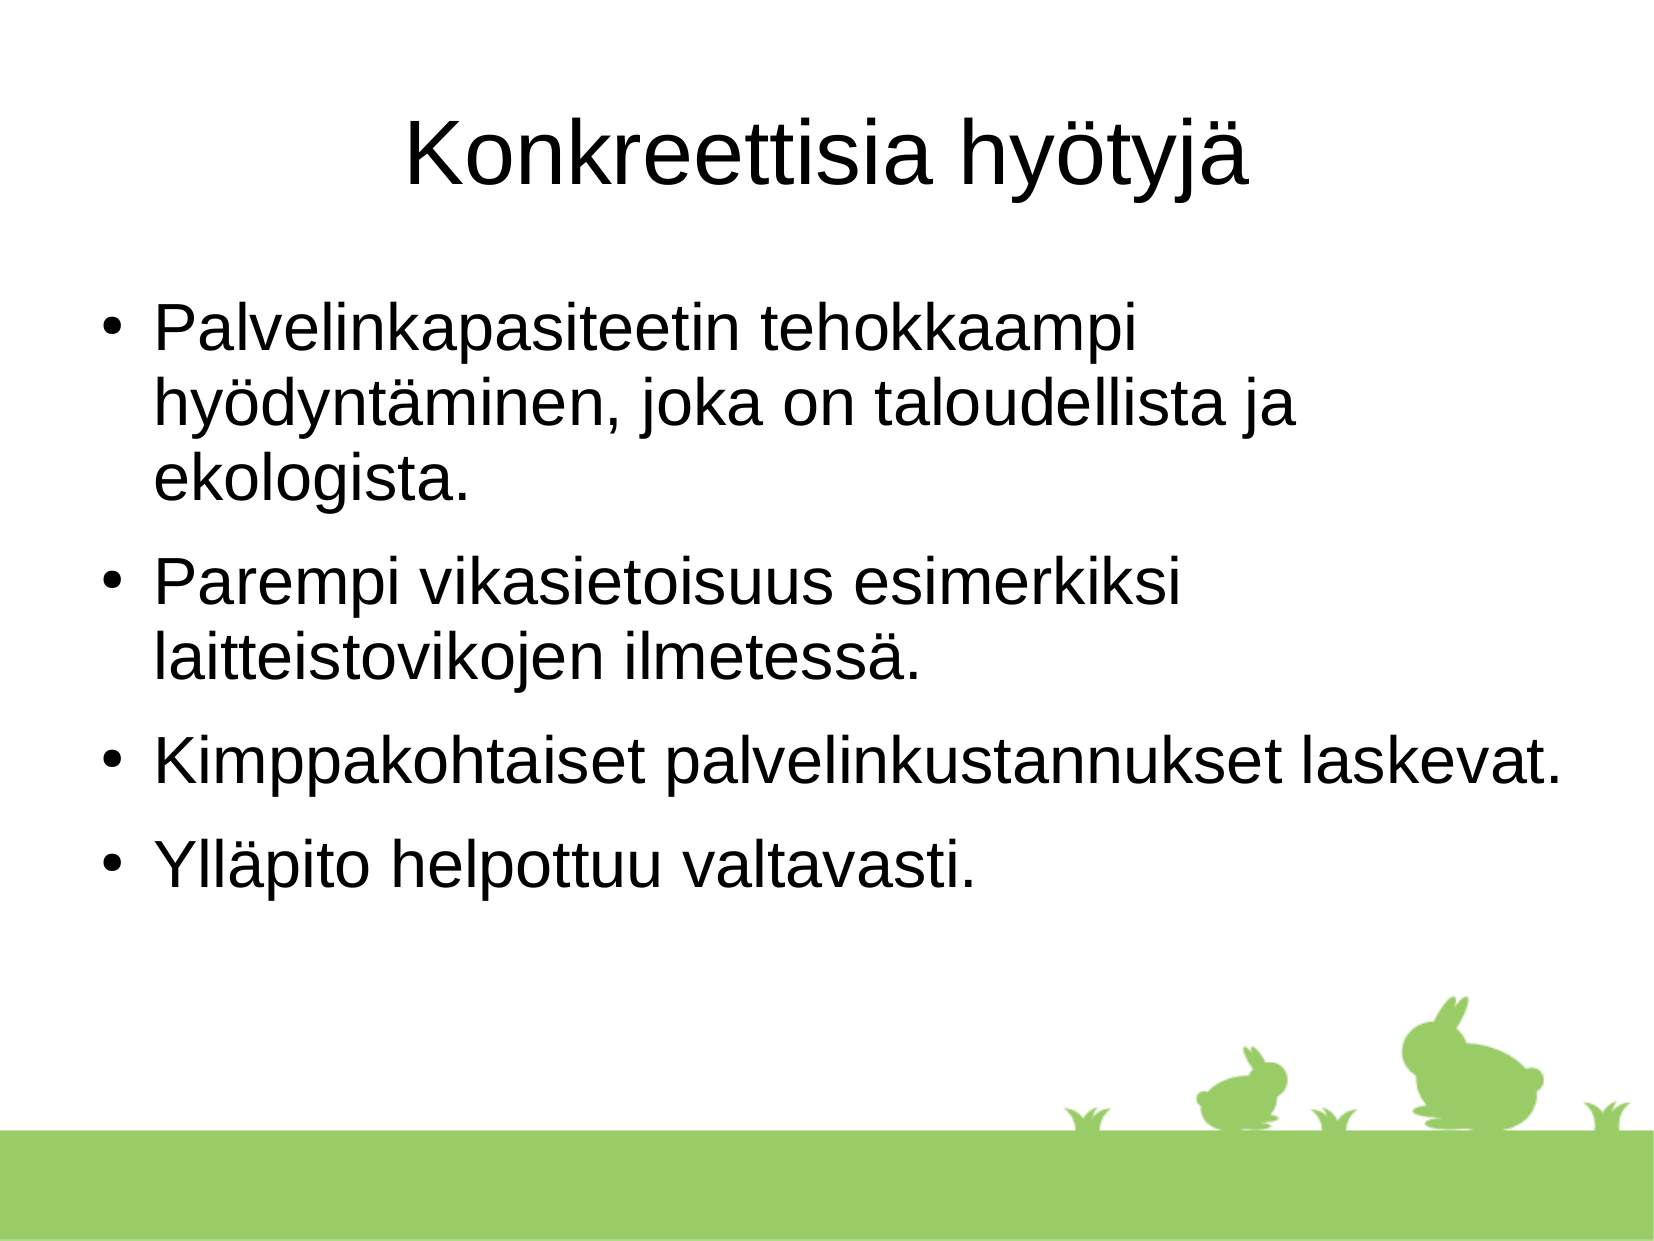

# Konkreettisia hyötyjä
Palvelinkapasiteetin tehokkaampi hyödyntäminen, joka on taloudellista ja ekologista.
Parempi vikasietoisuus esimerkiksi laitteistovikojen ilmetessä.
Kimppakohtaiset palvelinkustannukset laskevat.
Ylläpito helpottuu valtavasti.